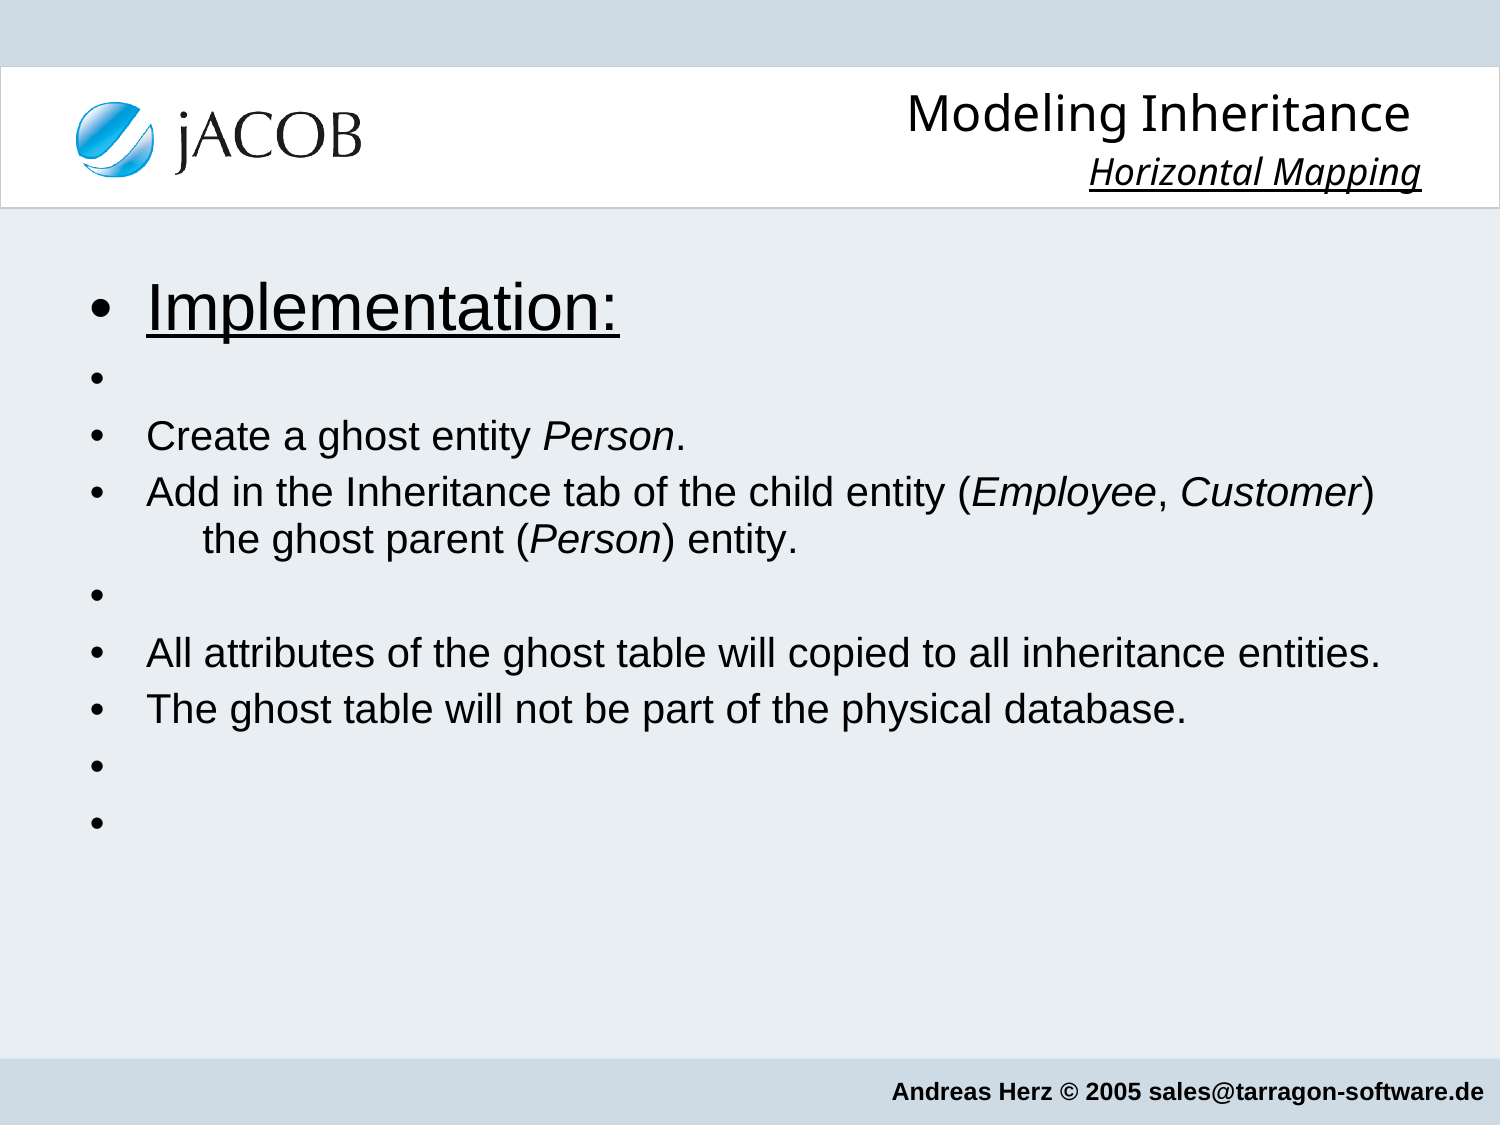

# Modeling Inheritance Horizontal Mapping
Implementation:
Create a ghost entity Person.
Add in the Inheritance tab of the child entity (Employee, Customer) the ghost parent (Person) entity.
All attributes of the ghost table will copied to all inheritance entities.
The ghost table will not be part of the physical database.
Andreas Herz © 2005 sales@tarragon-software.de